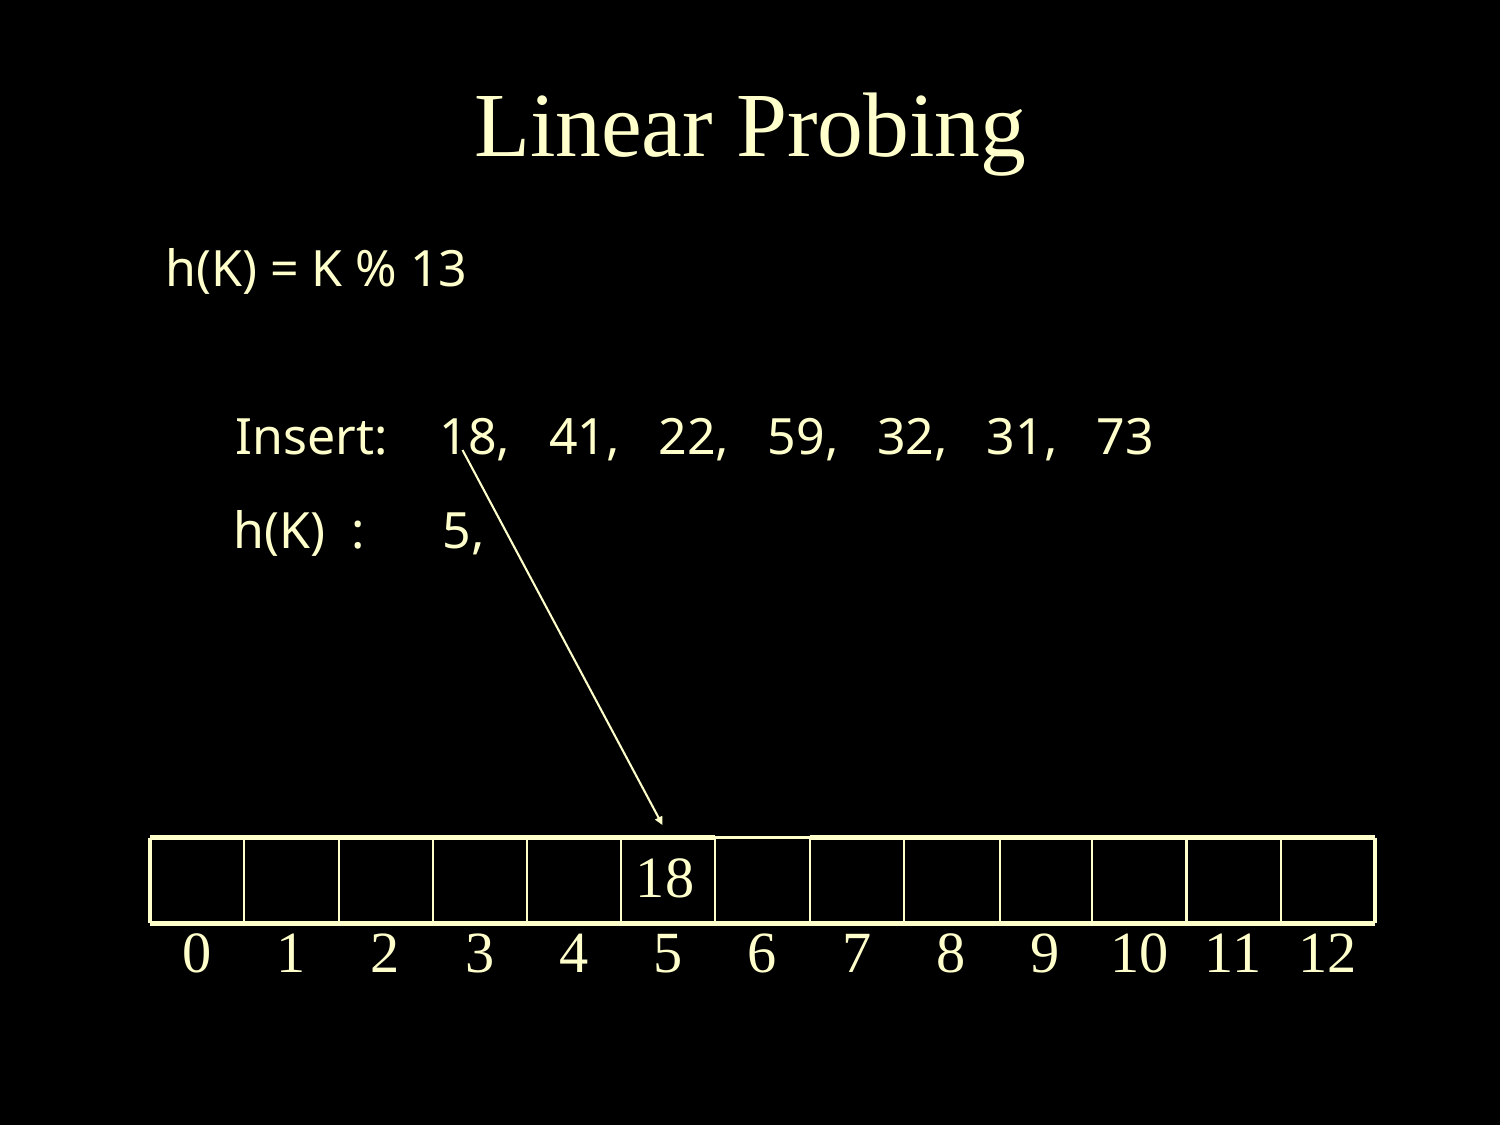

# Linear Probing
h(K) = K % 13
Insert: 18, 41, 22, 59, 32, 31, 73
h(K) : 5,
18
0
1
2
3
4
5
6
7
8
9
10
11
12